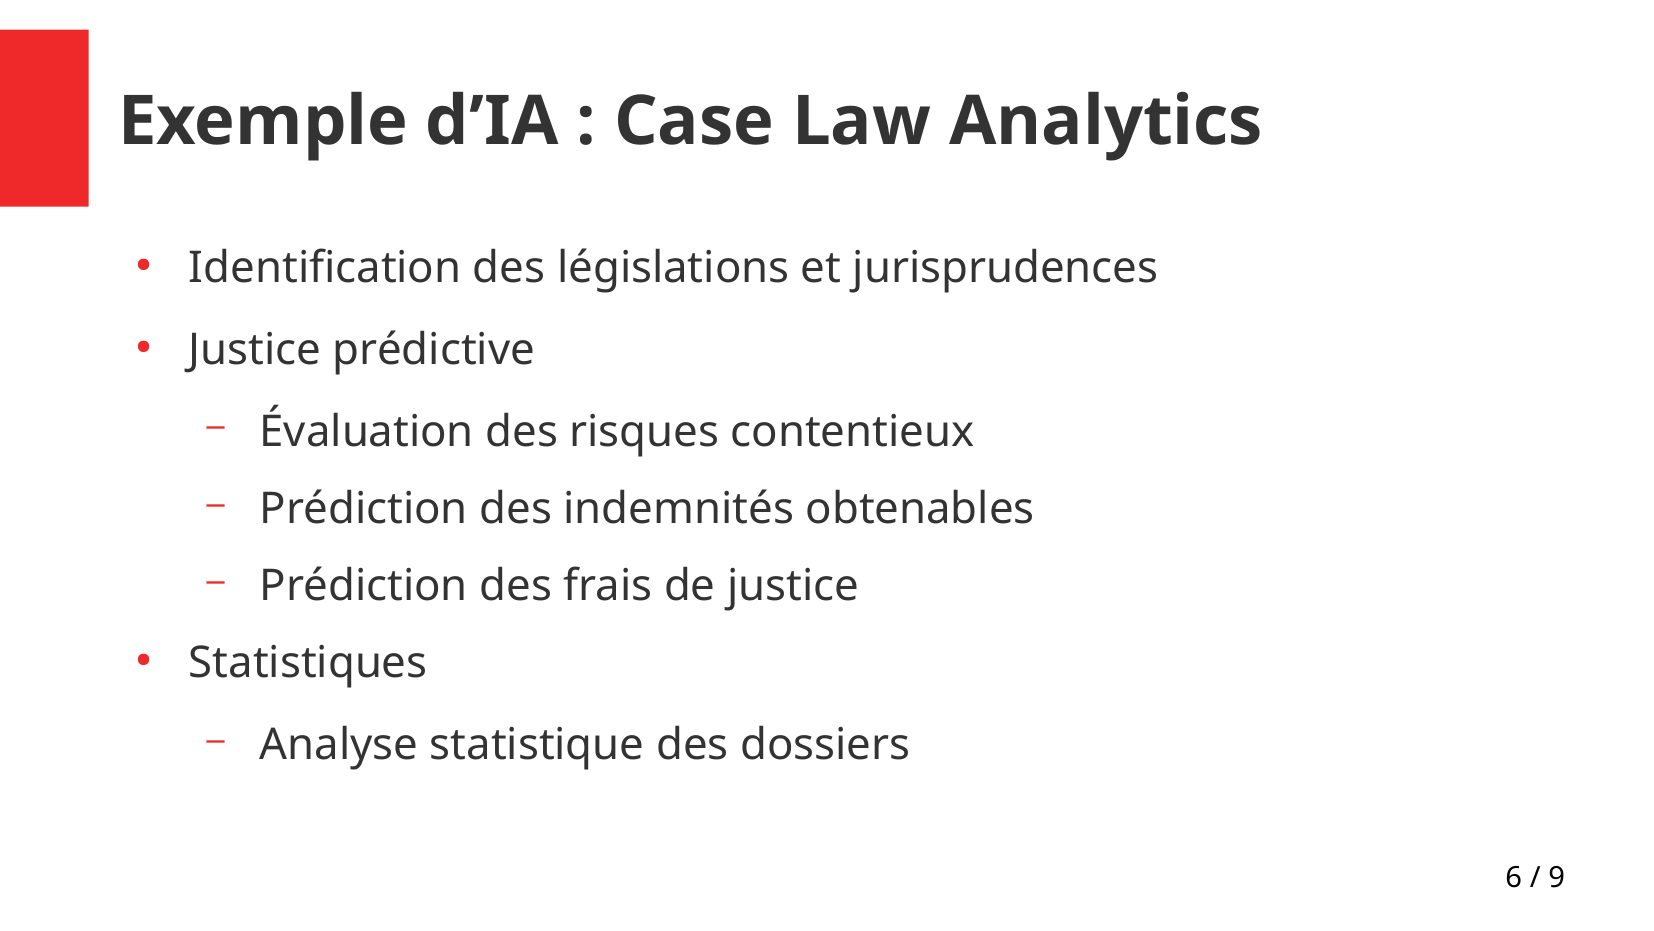

# Exemple d’IA : Case Law Analytics
Identification des législations et jurisprudences
Justice prédictive
Évaluation des risques contentieux
Prédiction des indemnités obtenables
Prédiction des frais de justice
Statistiques
Analyse statistique des dossiers
6